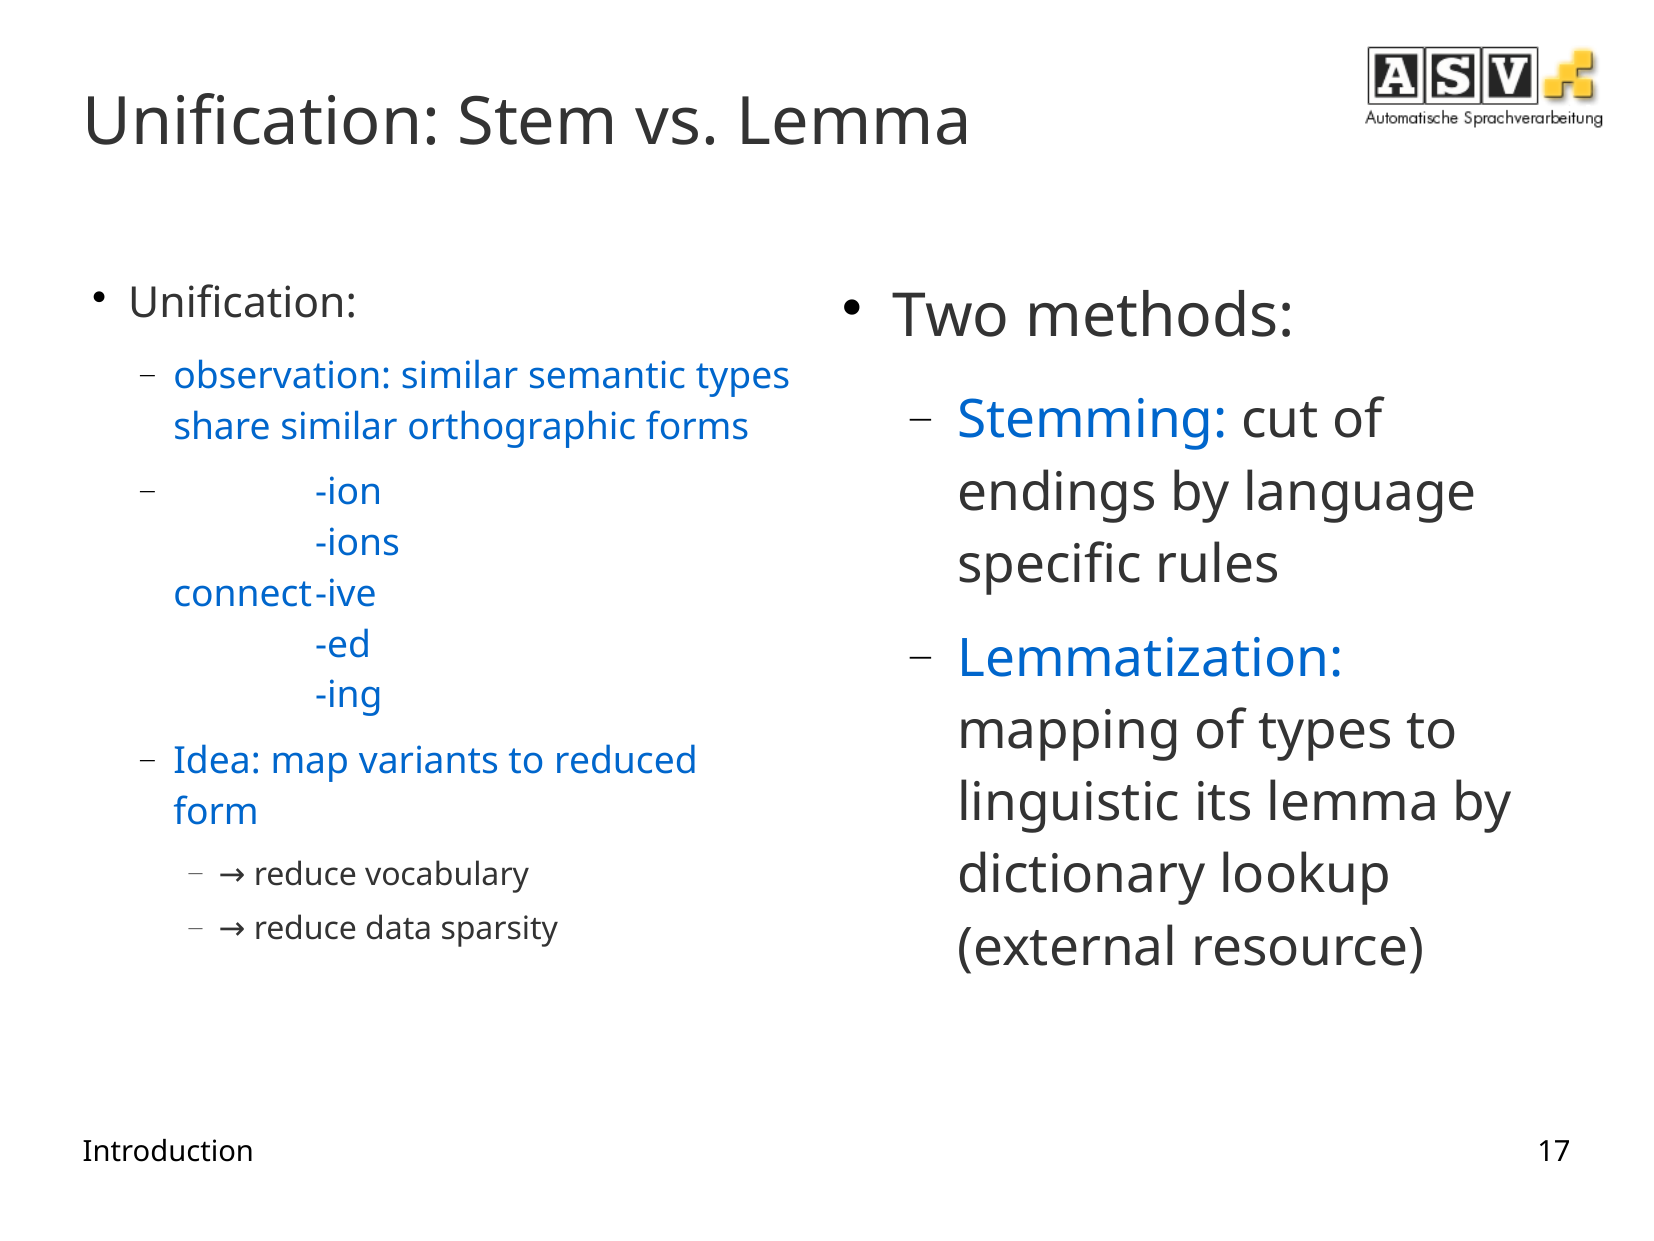

# Unification: Stem vs. Lemma
Unification:
observation: similar semantic types share similar orthographic forms
 		-ion
 		-ions
connect	-ive
 		-ed
 		-ing
Idea: map variants to reduced form
→ reduce vocabulary
→ reduce data sparsity
Two methods:
Stemming: cut of endings by language specific rules
Lemmatization: mapping of types to linguistic its lemma by dictionary lookup (external resource)
Introduction
17